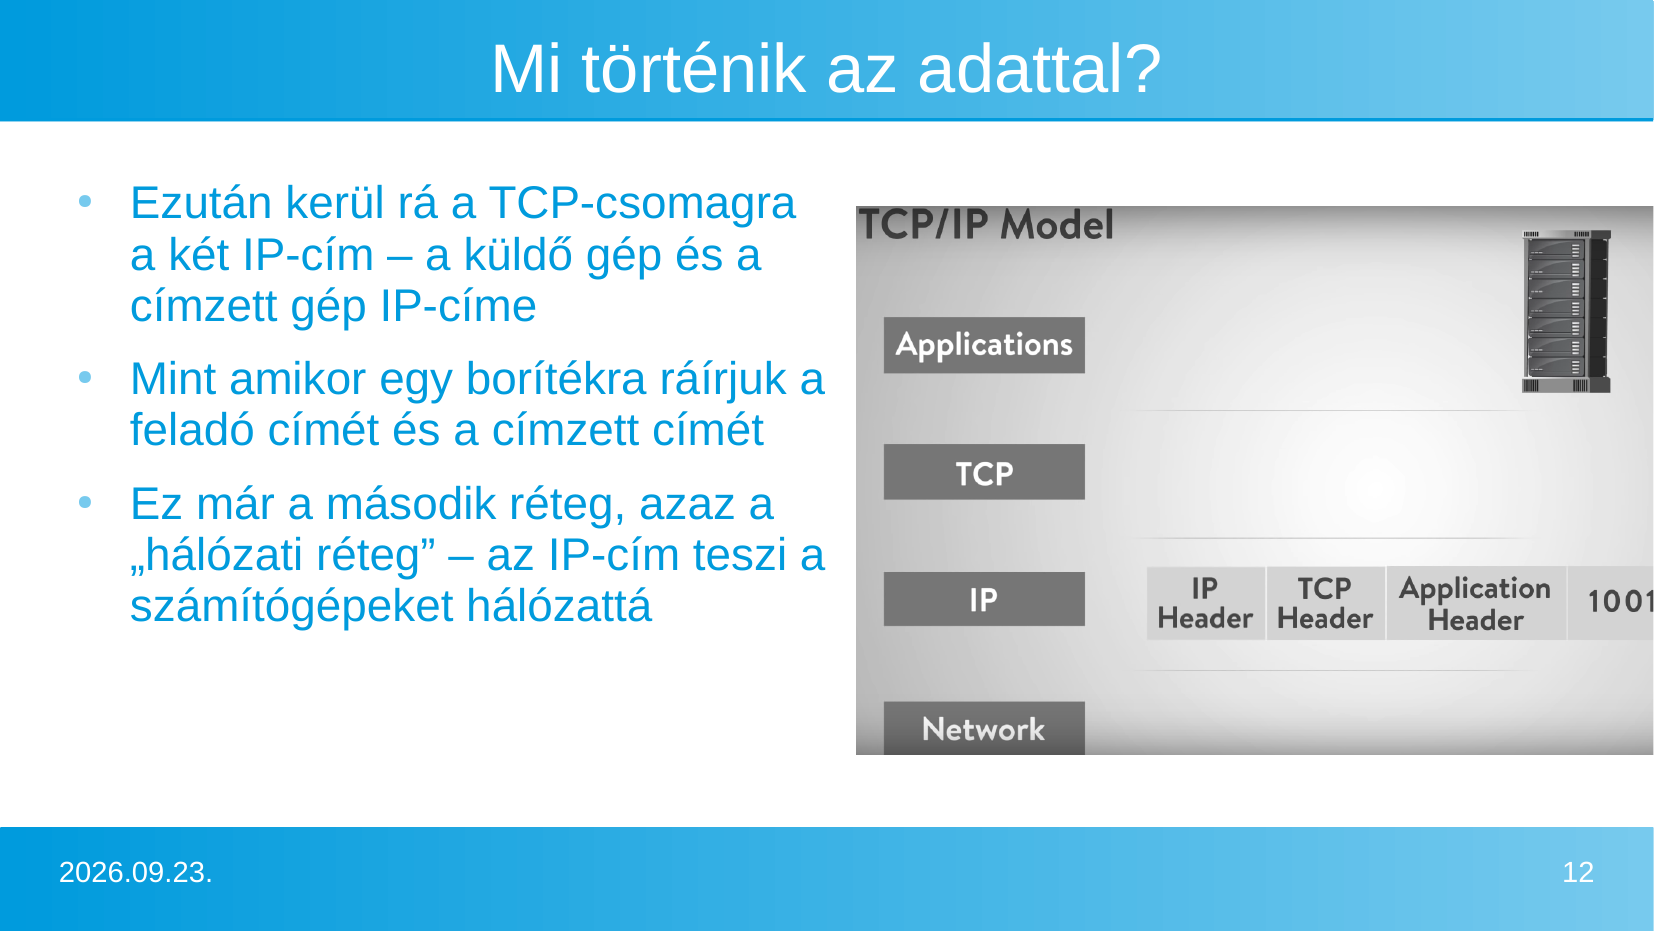

# Mi történik az adattal?
Ezután kerül rá a TCP-csomagra a két IP-cím – a küldő gép és a címzett gép IP-címe
Mint amikor egy borítékra ráírjuk a feladó címét és a címzett címét
Ez már a második réteg, azaz a „hálózati réteg” – az IP-cím teszi a számítógépeket hálózattá
12